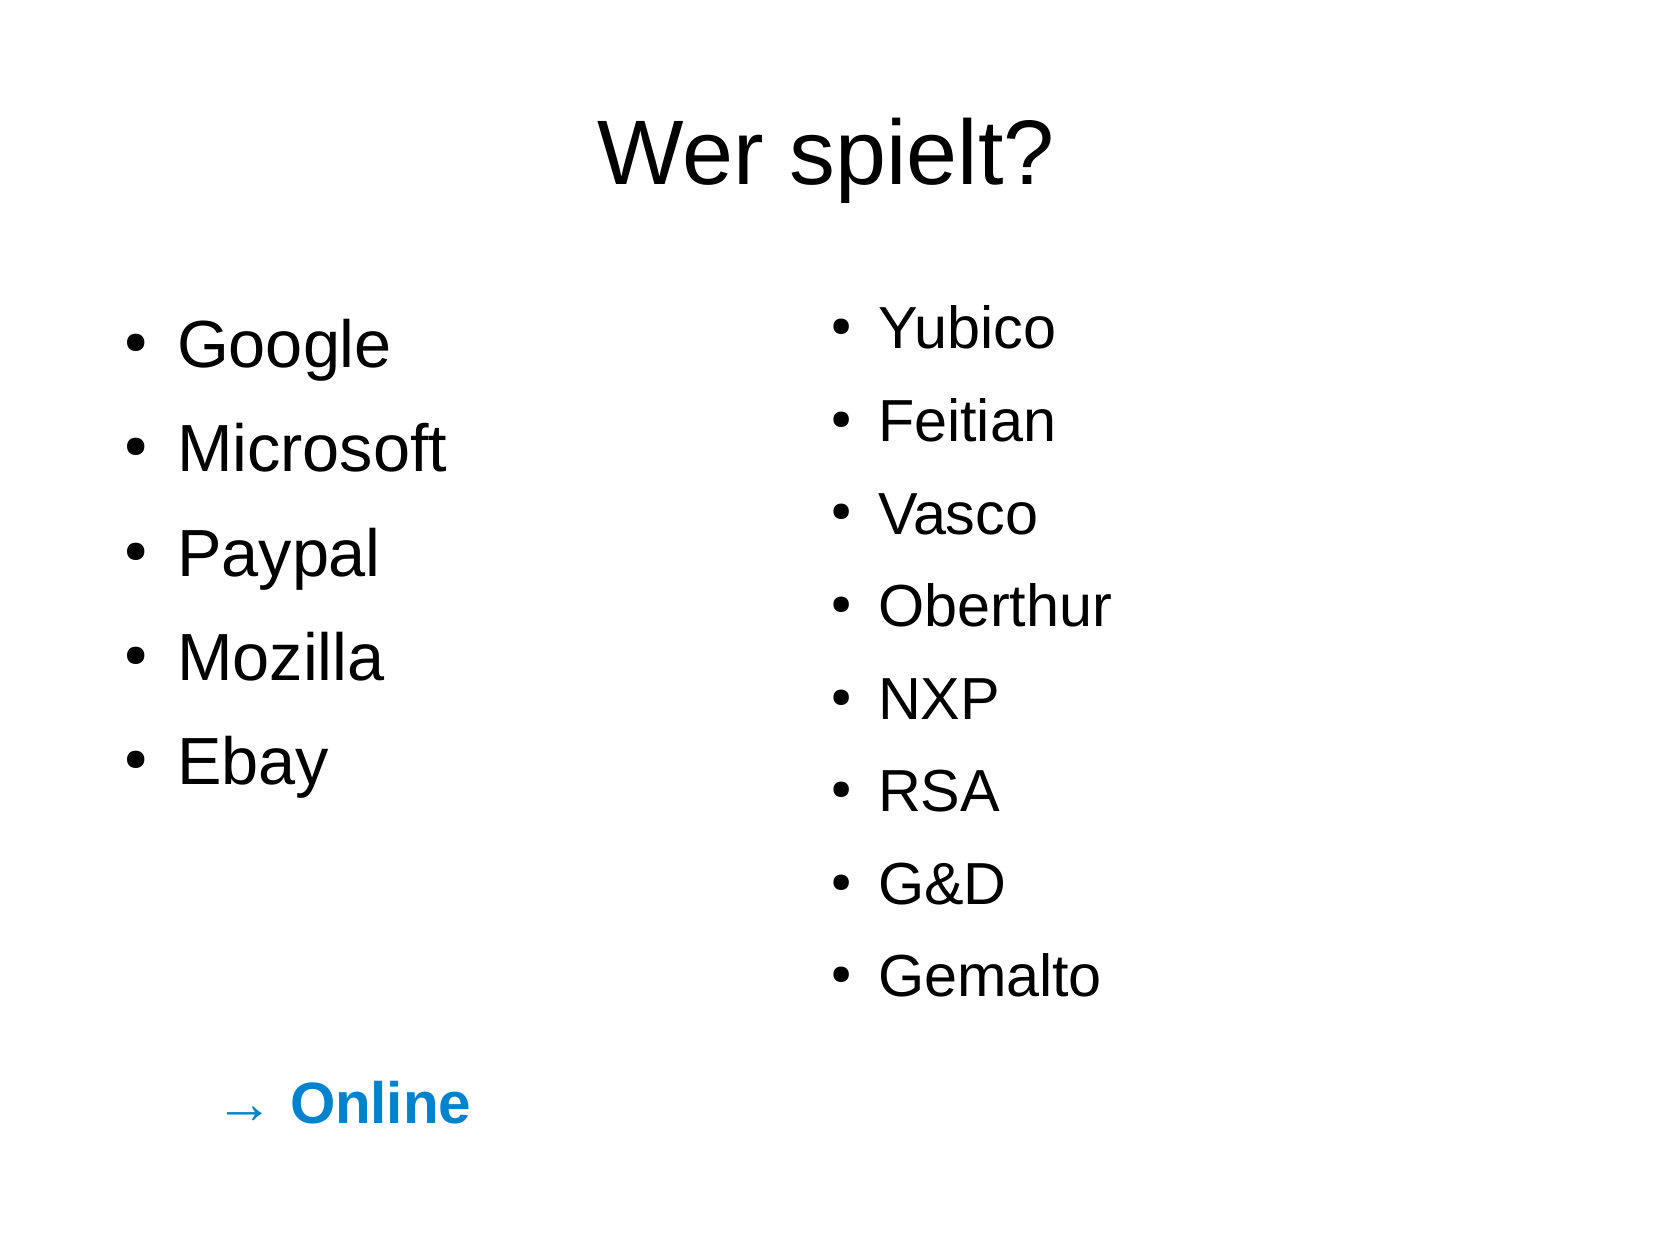

# Wer spielt?
Yubico
Feitian
Vasco
Oberthur
NXP
RSA
G&D
Gemalto
Google
Microsoft
Paypal
Mozilla
Ebay
→ Online